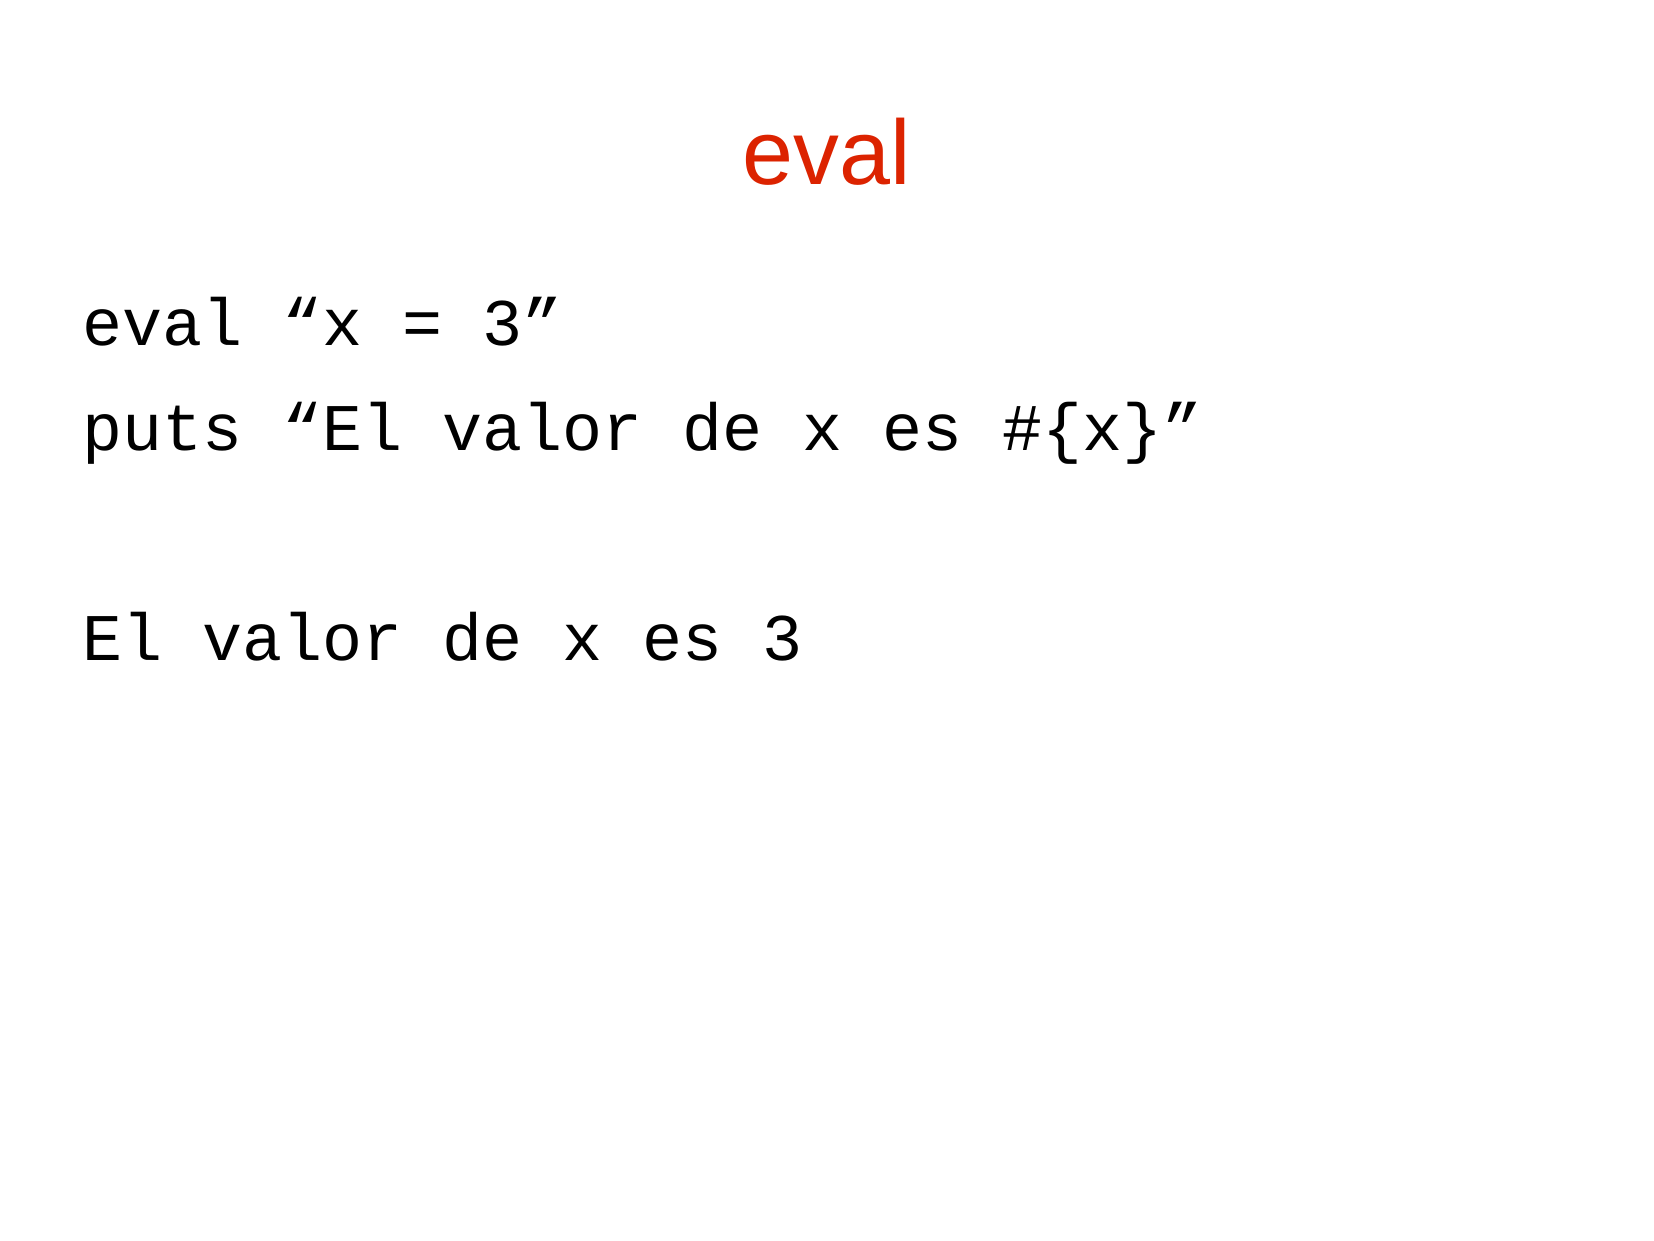

# eval
eval “x = 3”
puts “El valor de x es #{x}”
El valor de x es 3